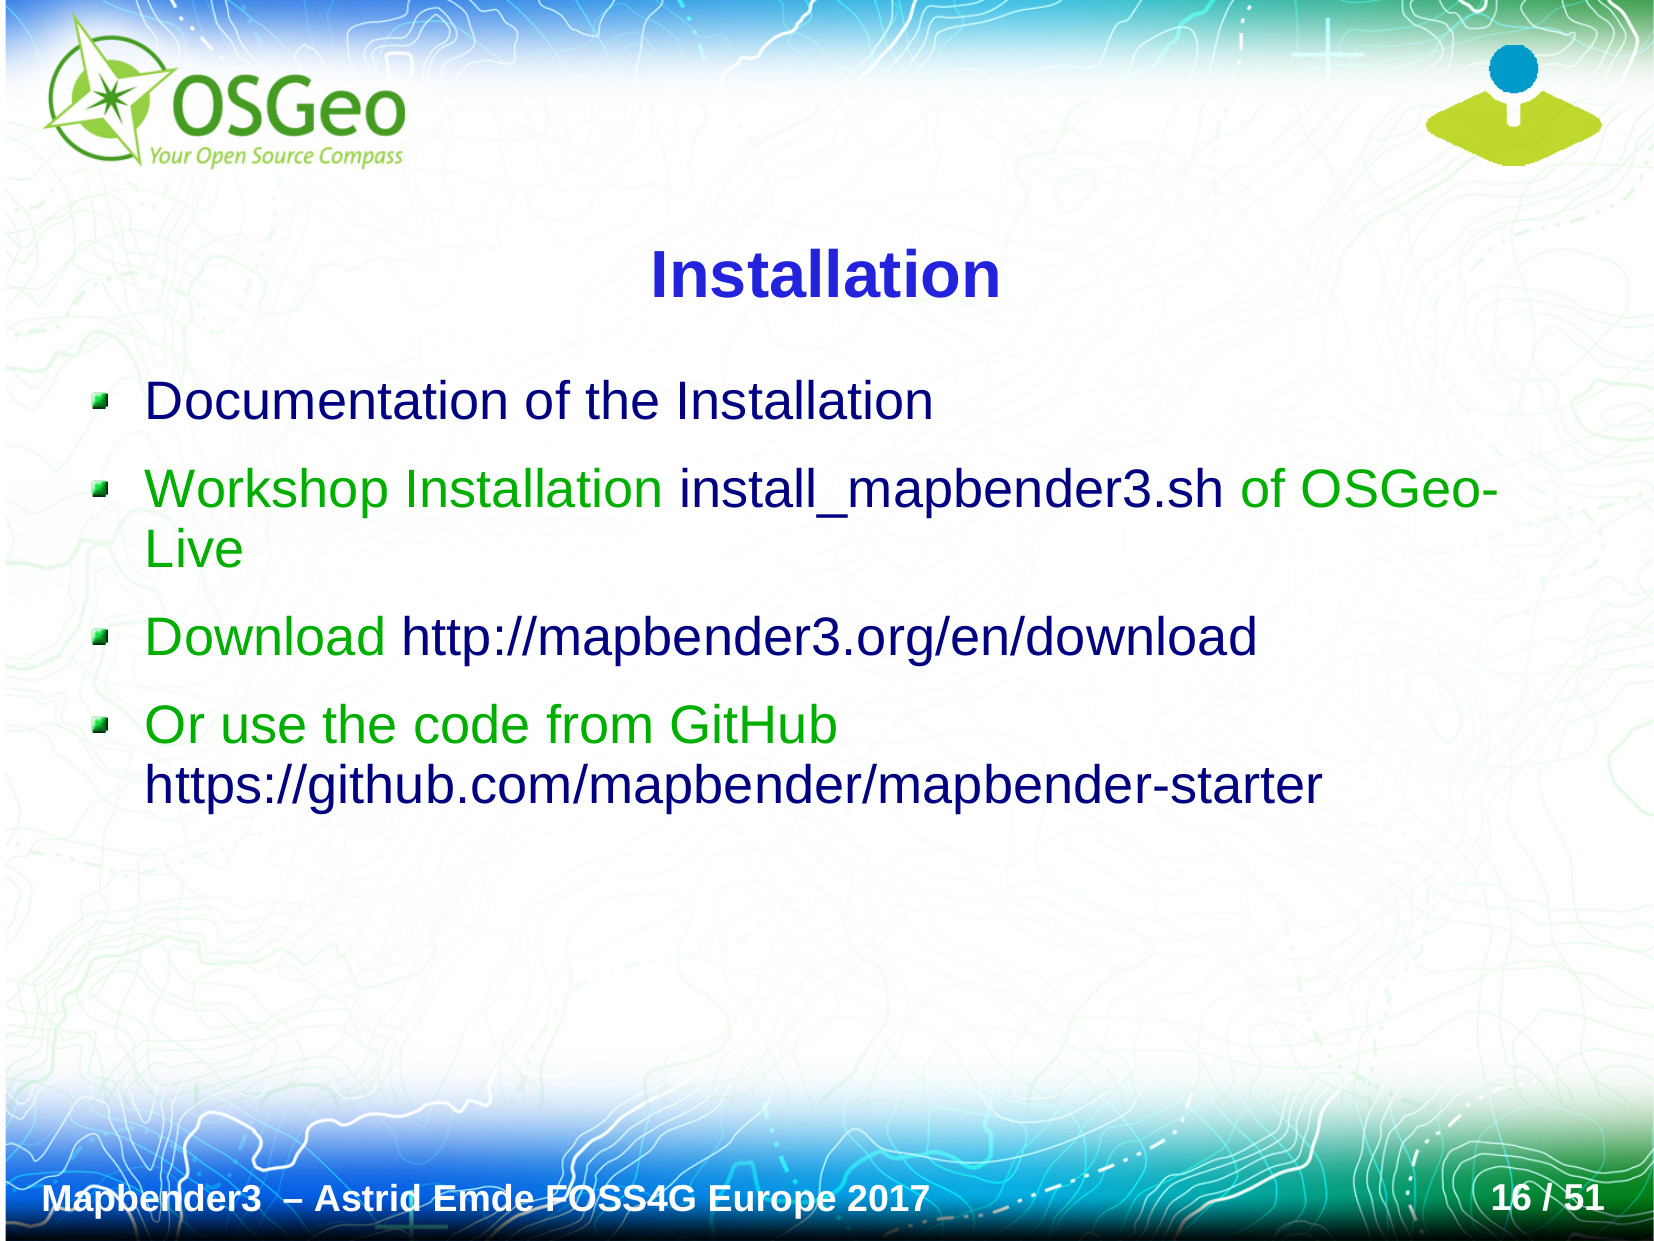

# Installation
Documentation of the Installation
Workshop Installation install_mapbender3.sh of OSGeo-Live
Download http://mapbender3.org/en/download
Or use the code from GitHubhttps://github.com/mapbender/mapbender-starter